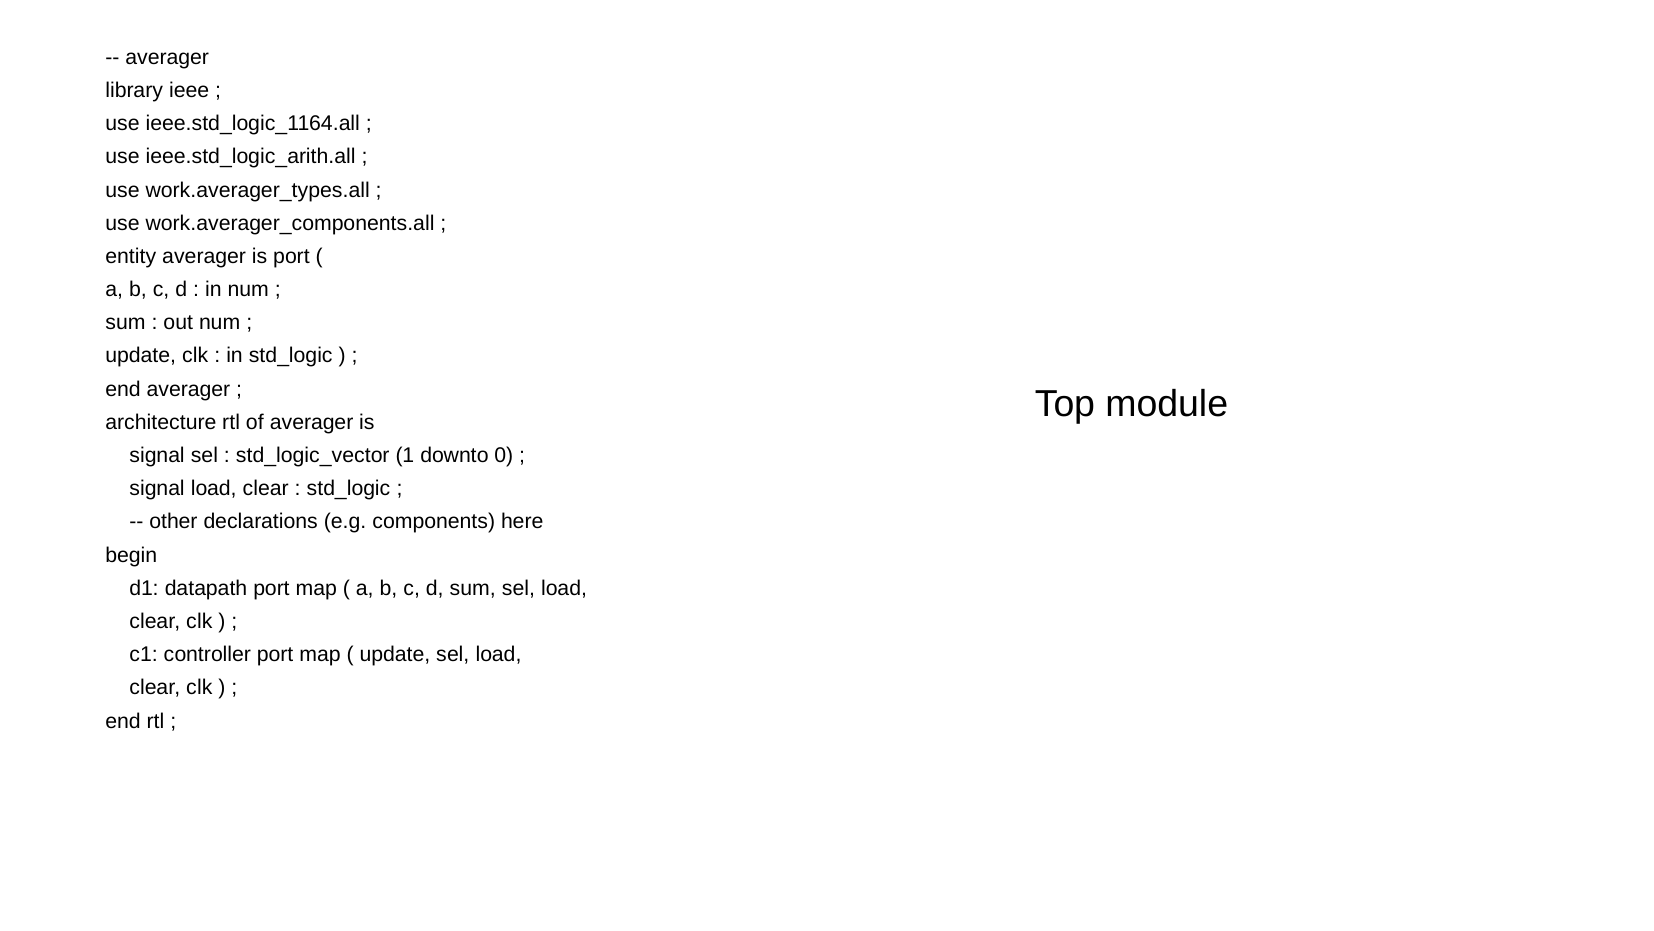

# -- averager
library ieee ;
use ieee.std_logic_1164.all ;
use ieee.std_logic_arith.all ;
use work.averager_types.all ;
use work.averager_components.all ;
entity averager is port (
a, b, c, d : in num ;
sum : out num ;
update, clk : in std_logic ) ;
end averager ;
architecture rtl of averager is
 signal sel : std_logic_vector (1 downto 0) ;
 signal load, clear : std_logic ;
 -- other declarations (e.g. components) here
begin
 d1: datapath port map ( a, b, c, d, sum, sel, load,
 clear, clk ) ;
 c1: controller port map ( update, sel, load,
 clear, clk ) ;
end rtl ;
Top module